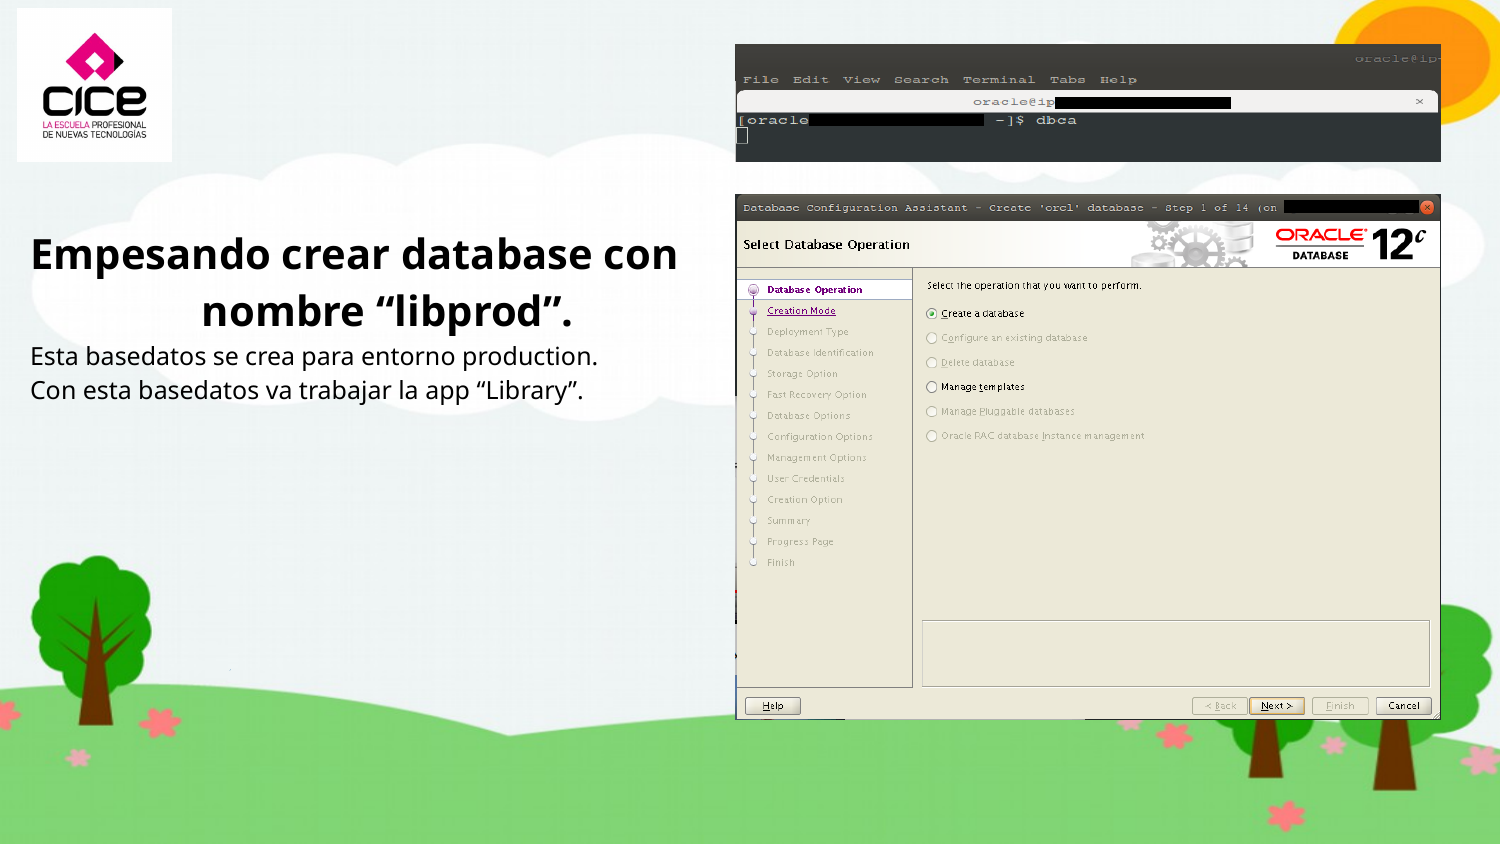

# Empesando crear database con nombre “libprod”. Esta basedatos se crea para entorno production. Con esta basedatos va trabajar la app “Library”.